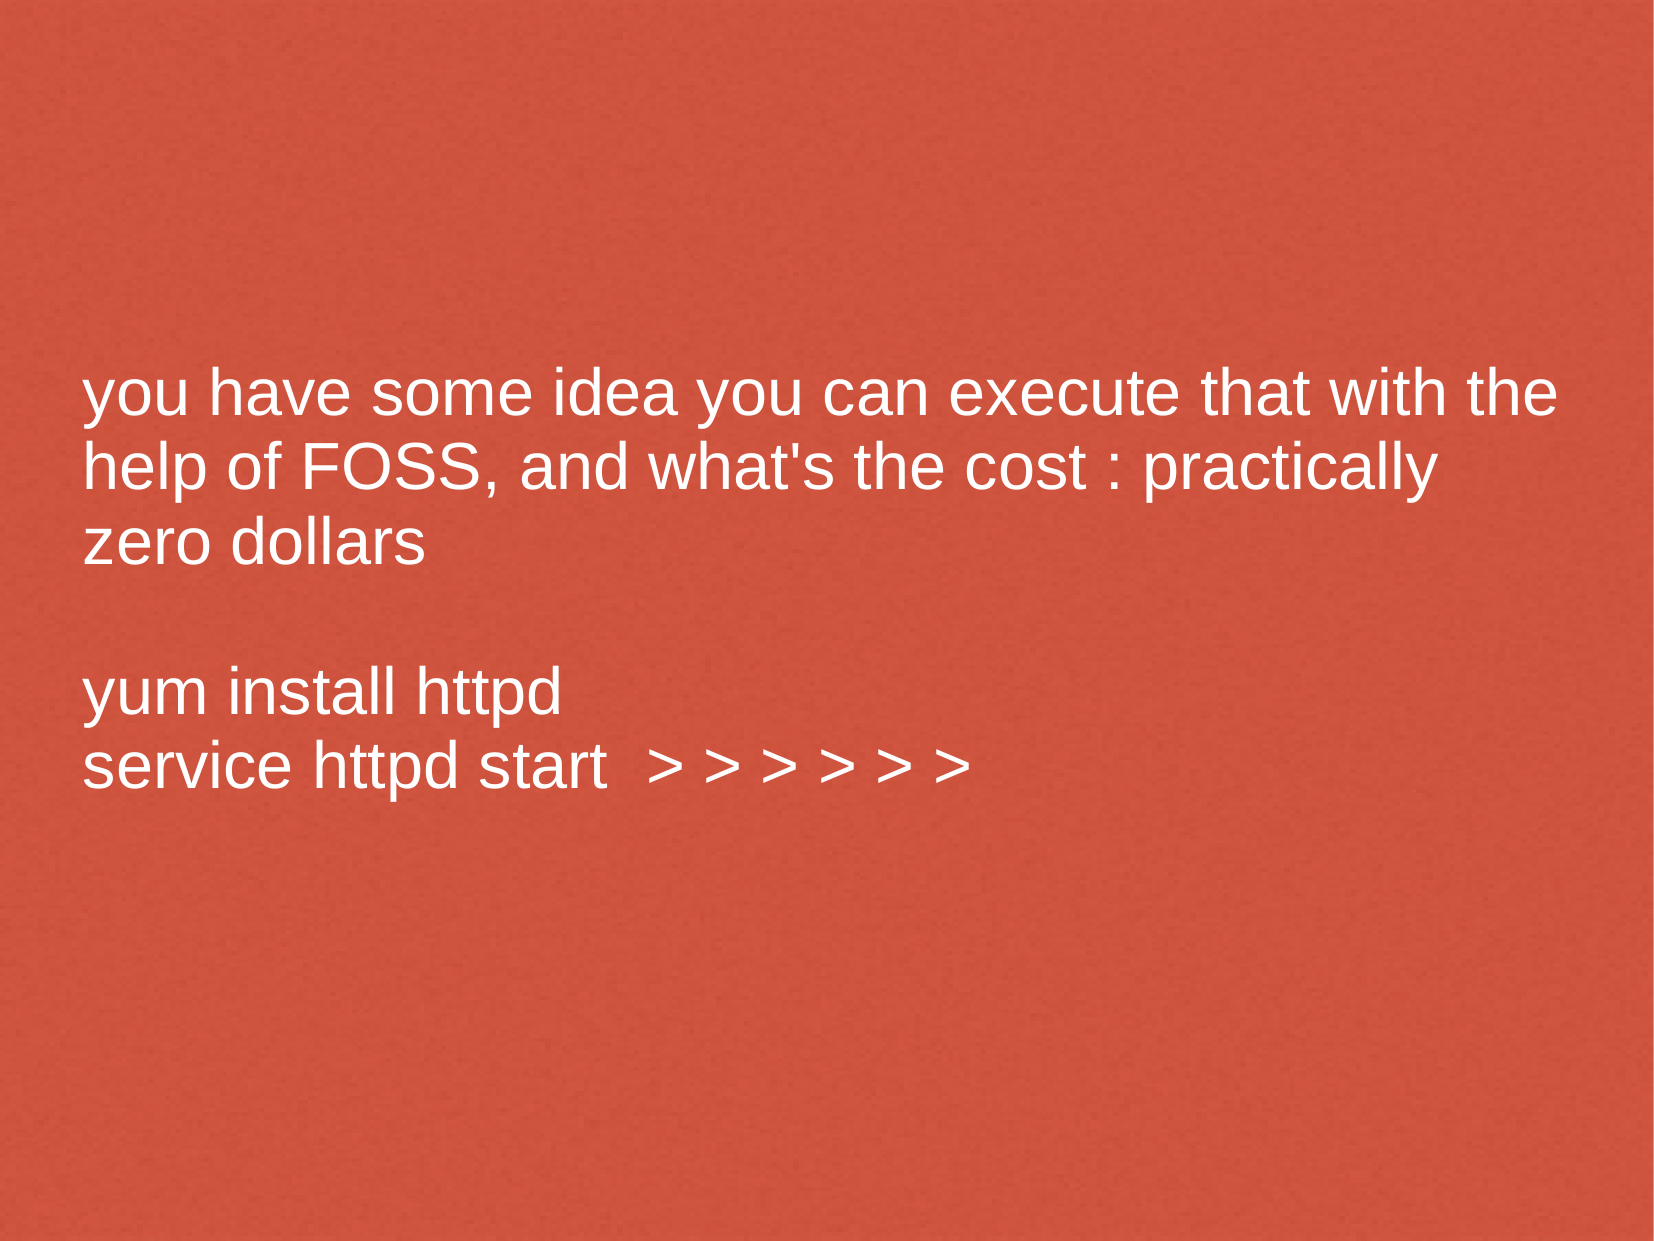

# you have some idea you can execute that with the help of FOSS, and what's the cost : practically zero dollars
yum install httpd
service httpd start > > > > > >